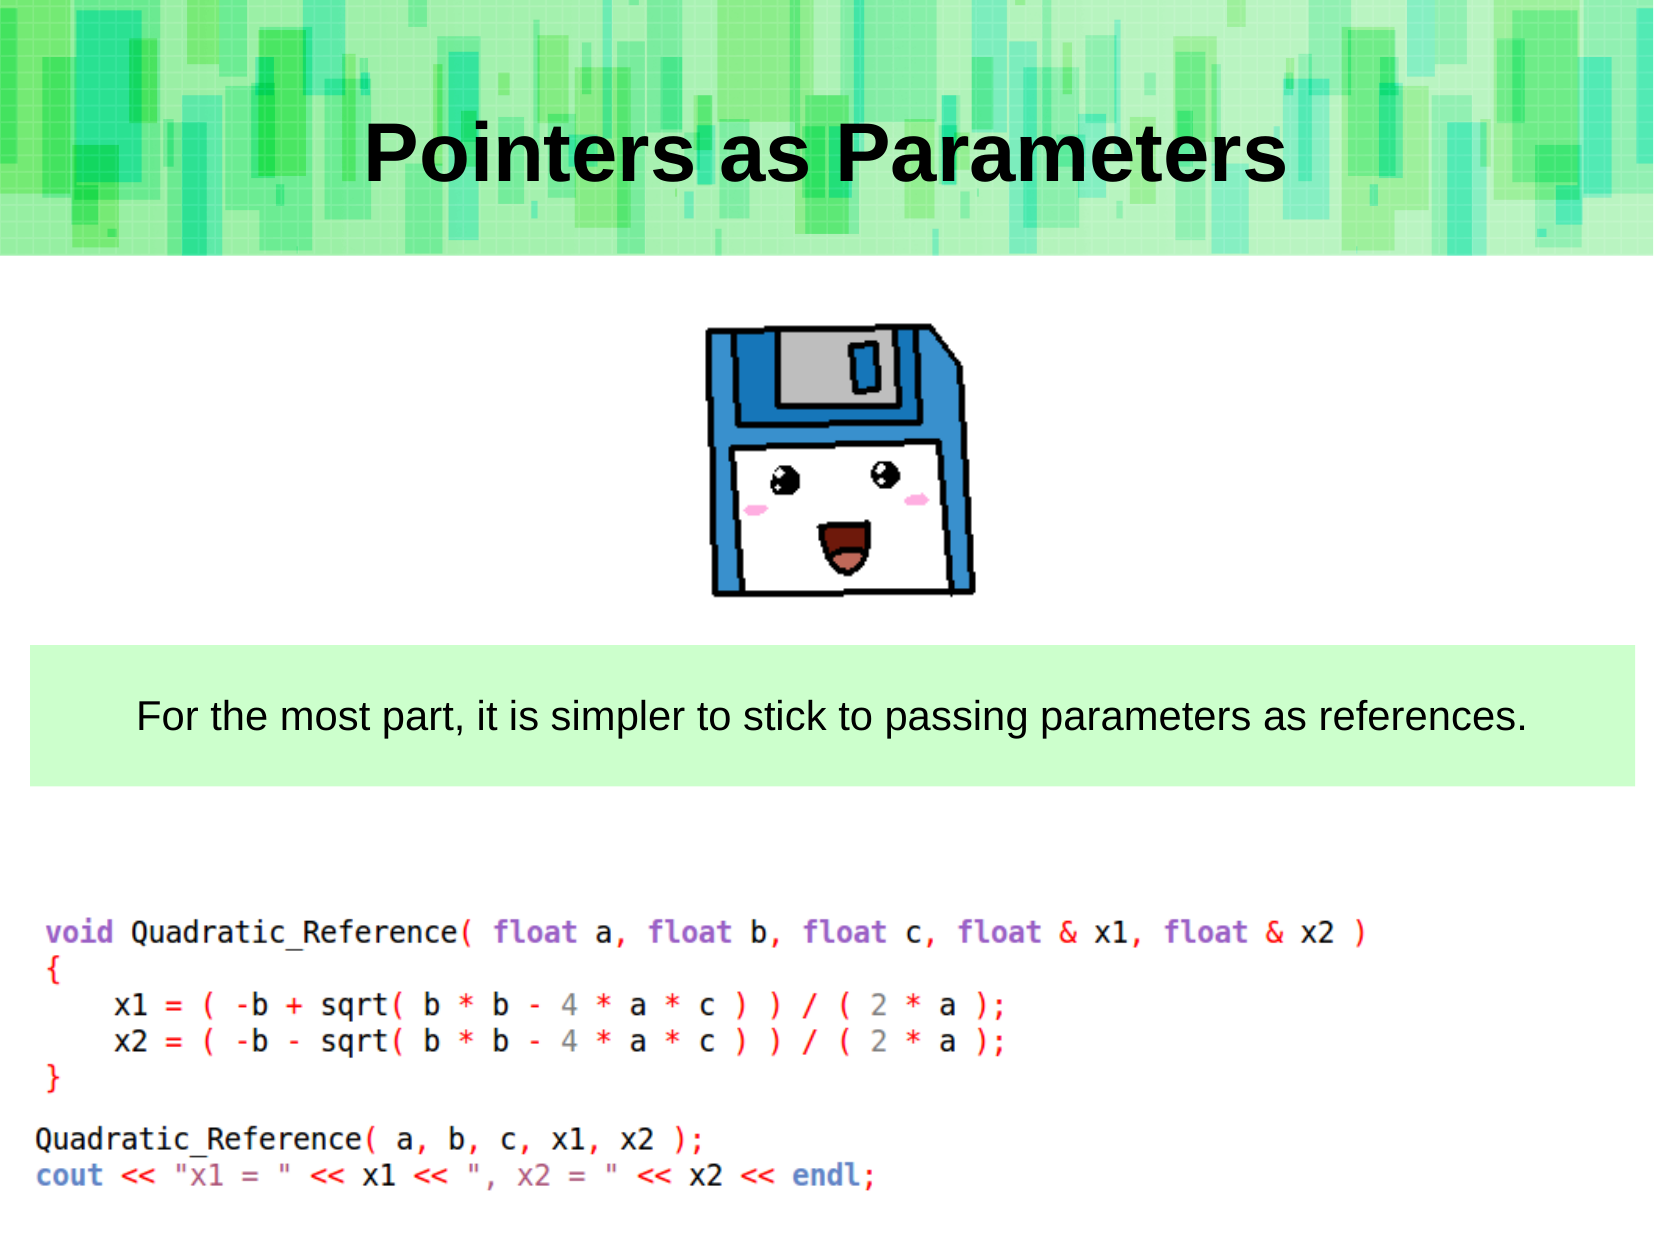

# Pointers as Parameters
For the most part, it is simpler to stick to passing parameters as references.